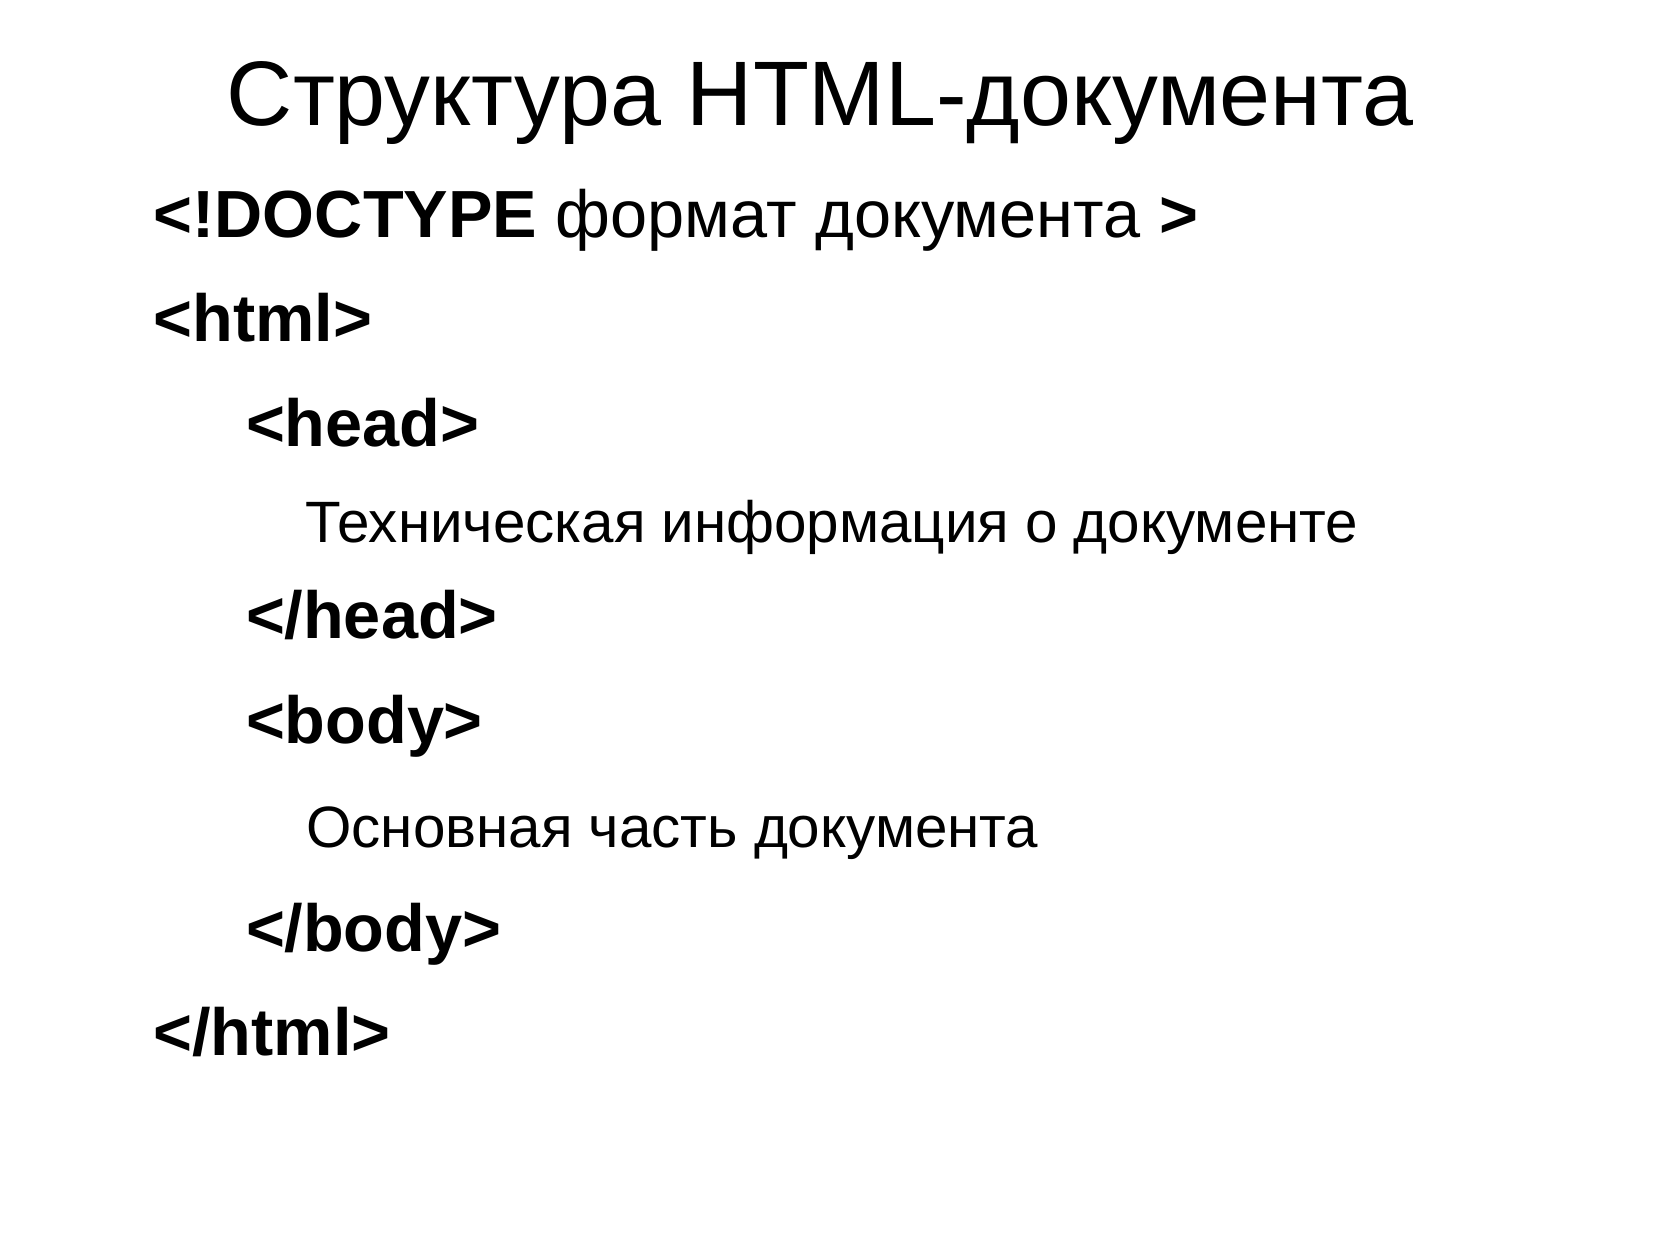

# Структура HTML-документа
<!DOCTYPE формат документа >
<html>
 <head>
 Техническая информация о документе
 </head>
 <body>
 Основная часть документа
 </body>
</html>